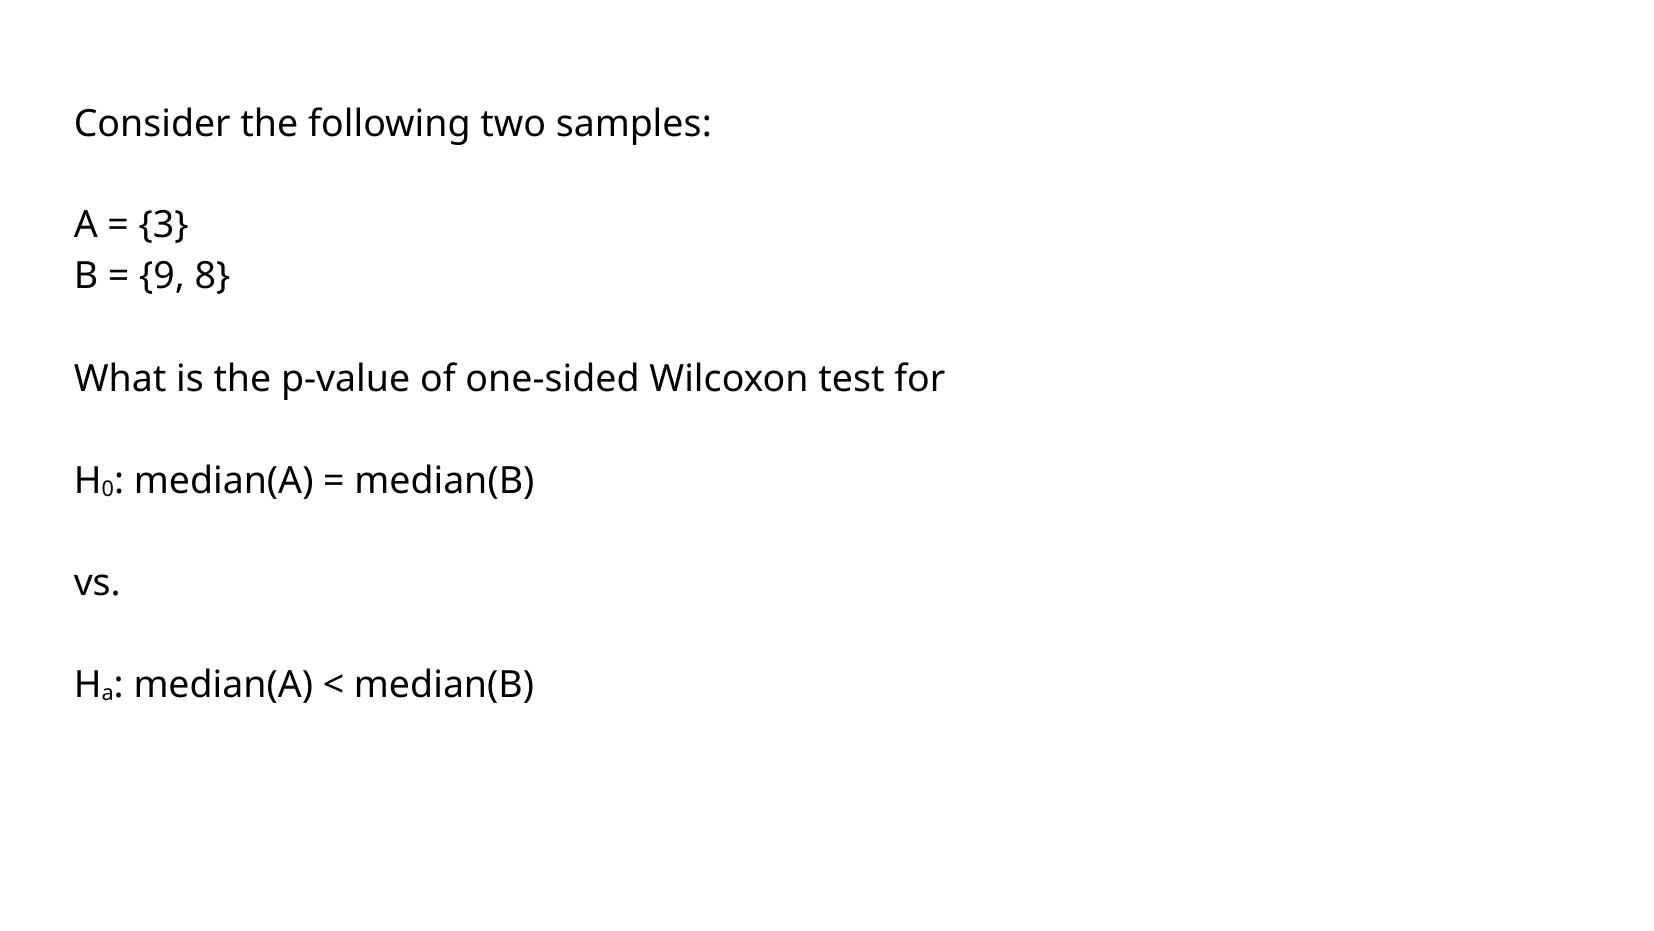

Consider the following two samples:
A = {3}
B = {9, 8}
What is the p-value of one-sided Wilcoxon test for
H0: median(A) = median(B)
vs.
Ha: median(A) < median(B)